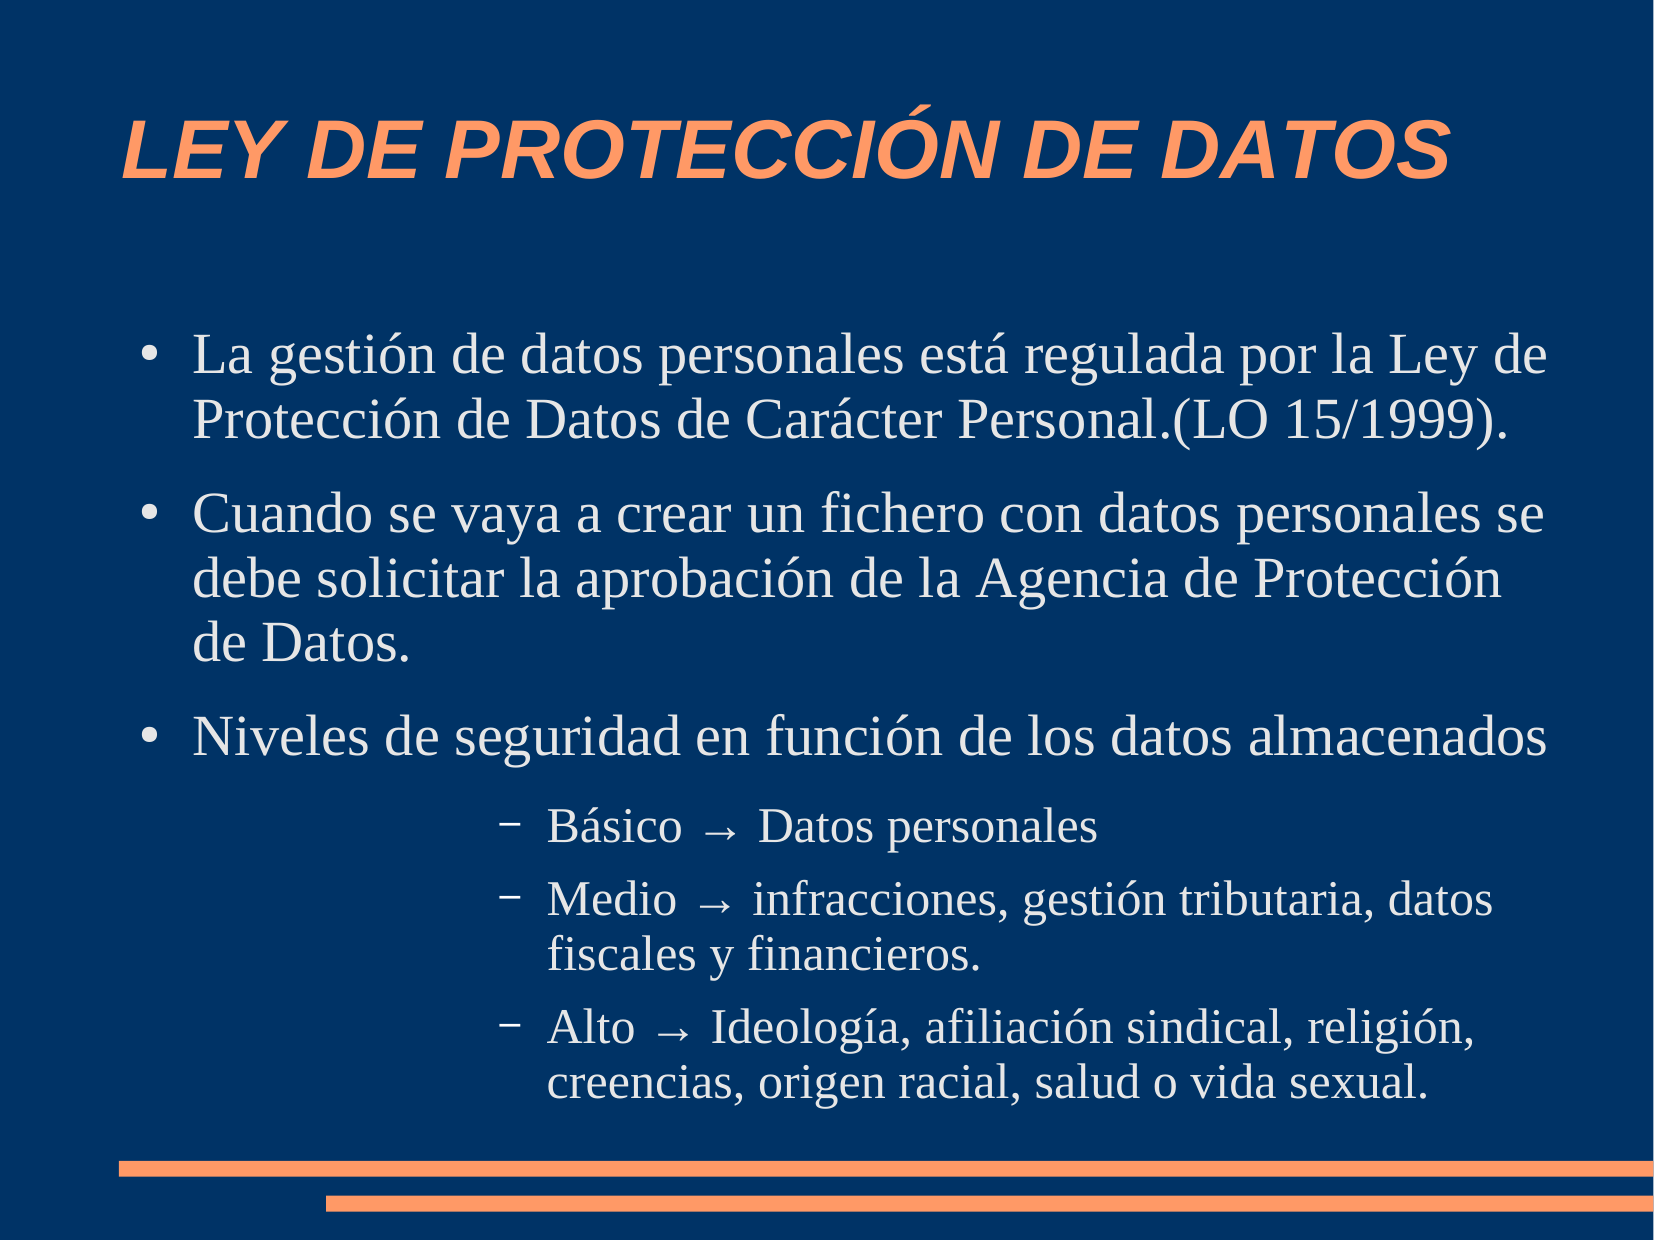

# LEY DE PROTECCIÓN DE DATOS
La gestión de datos personales está regulada por la Ley de Protección de Datos de Carácter Personal.(LO 15/1999).
Cuando se vaya a crear un fichero con datos personales se debe solicitar la aprobación de la Agencia de Protección de Datos.
Niveles de seguridad en función de los datos almacenados
Básico → Datos personales
Medio → infracciones, gestión tributaria, datos fiscales y financieros.
Alto → Ideología, afiliación sindical, religión, creencias, origen racial, salud o vida sexual.